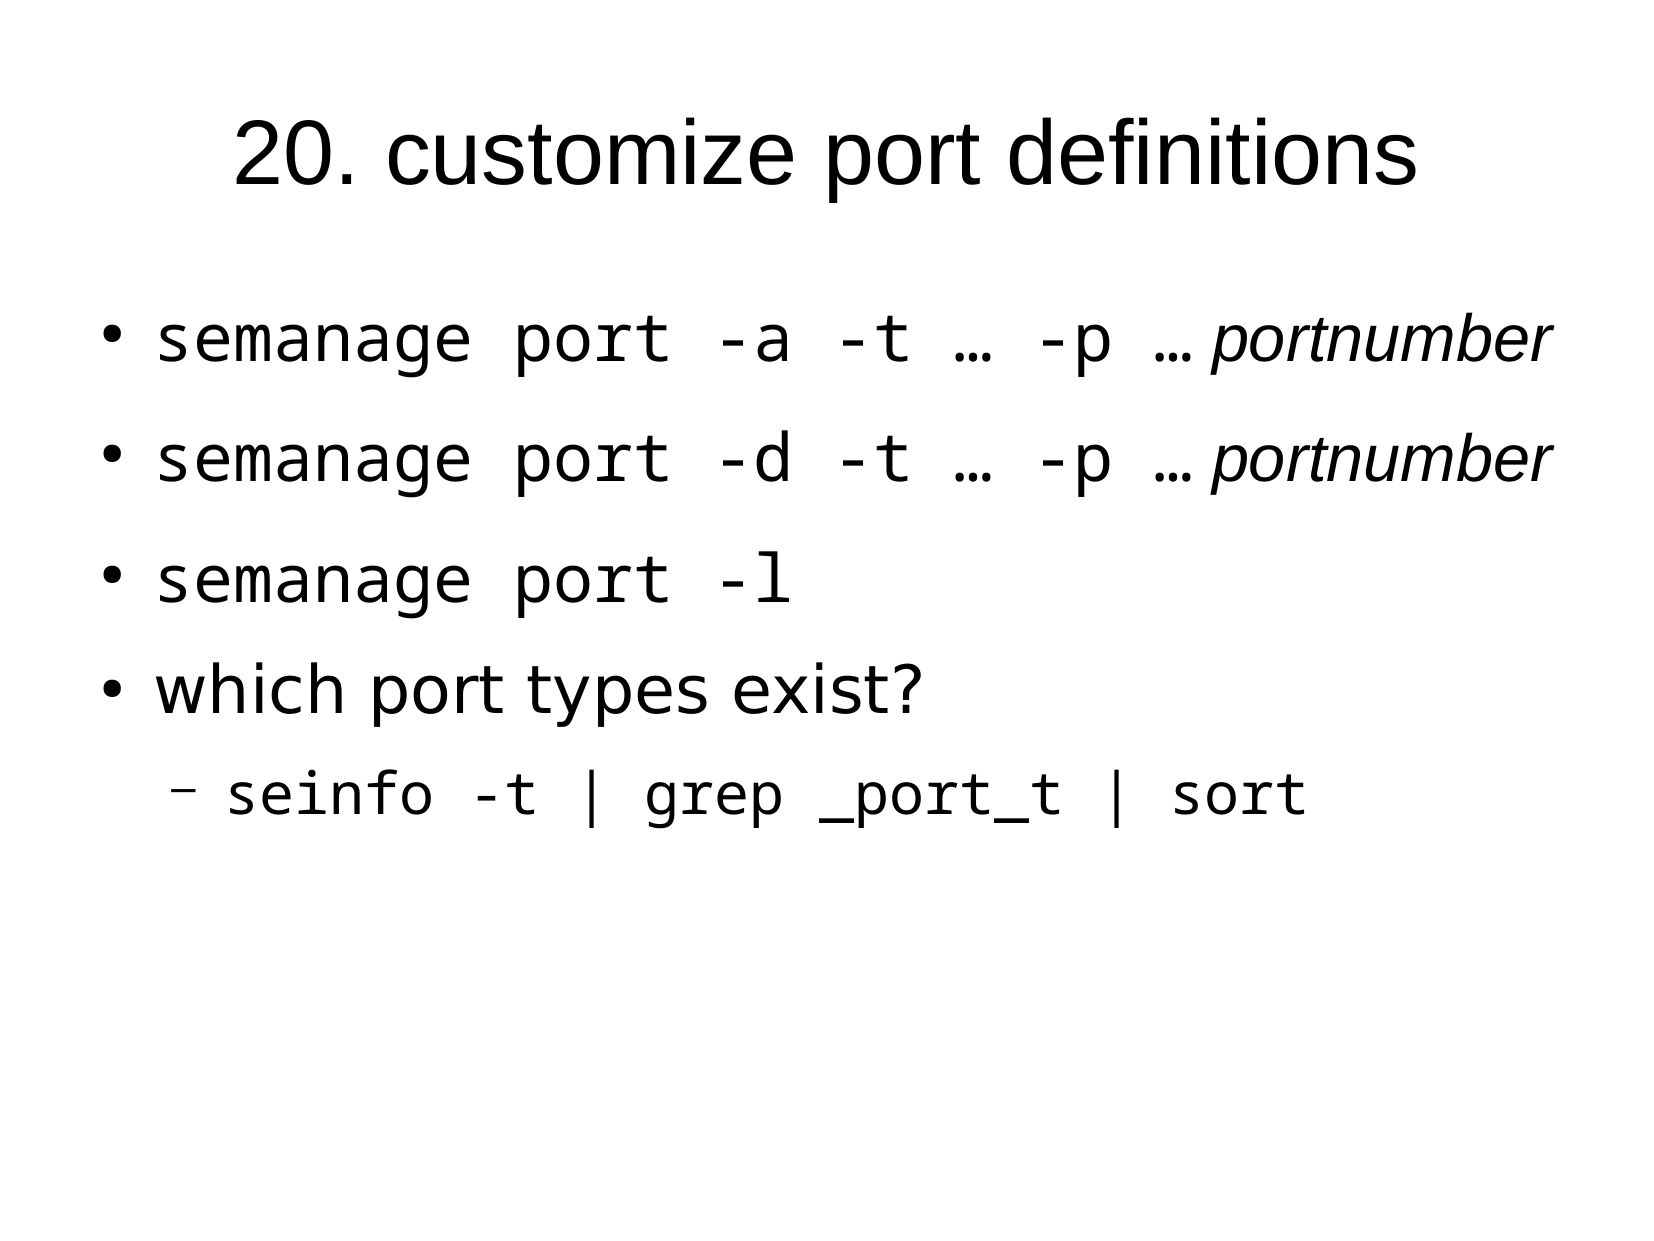

# 20. customize port definitions
semanage port -a -t … -p … portnumber
semanage port -d -t … -p … portnumber
semanage port -l
which port types exist?
seinfo -t | grep _port_t | sort